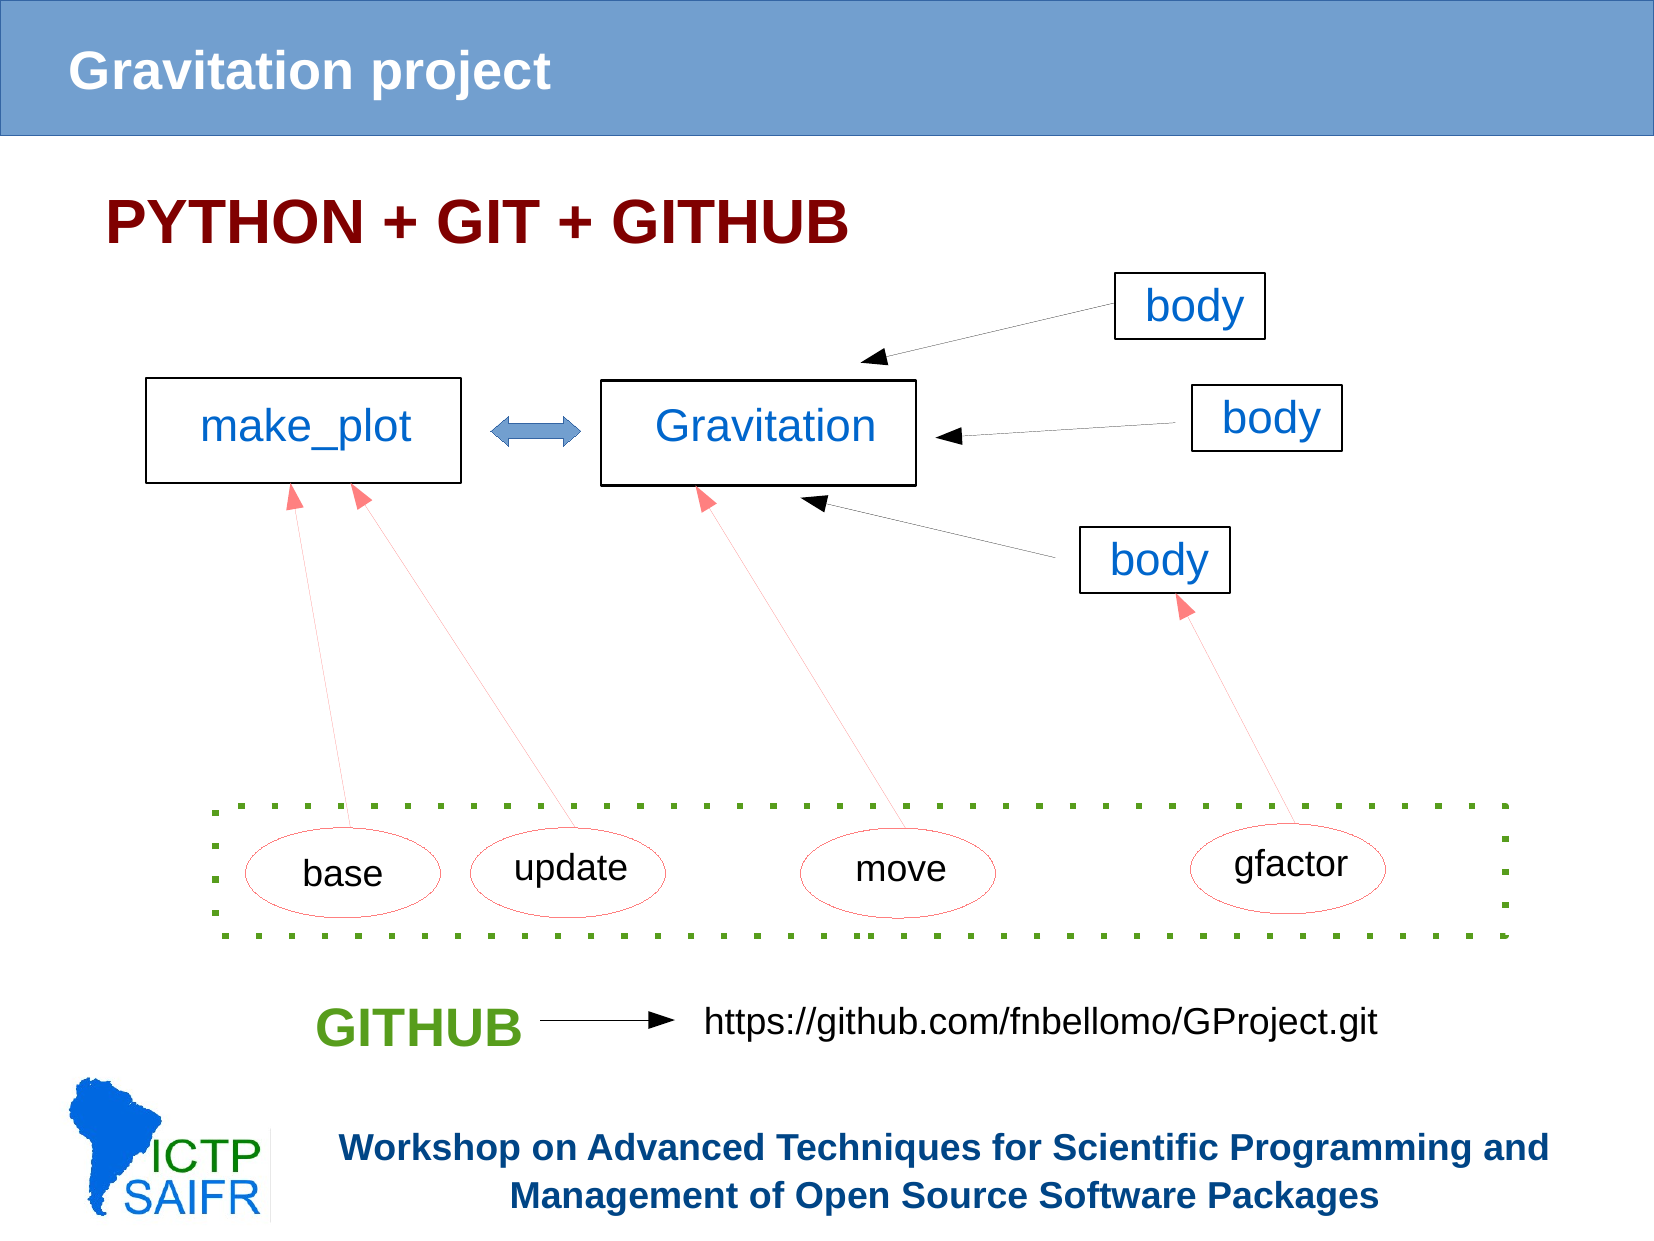

Gravitation project
PYTHON + GIT + GITHUB
body
body
make_plot
Gravitation
body
gfactor
base
update
move
GITHUB
https://github.com/fnbellomo/GProject.git
Workshop on Advanced Techniques for Scientific Programming and Management of Open Source Software Packages